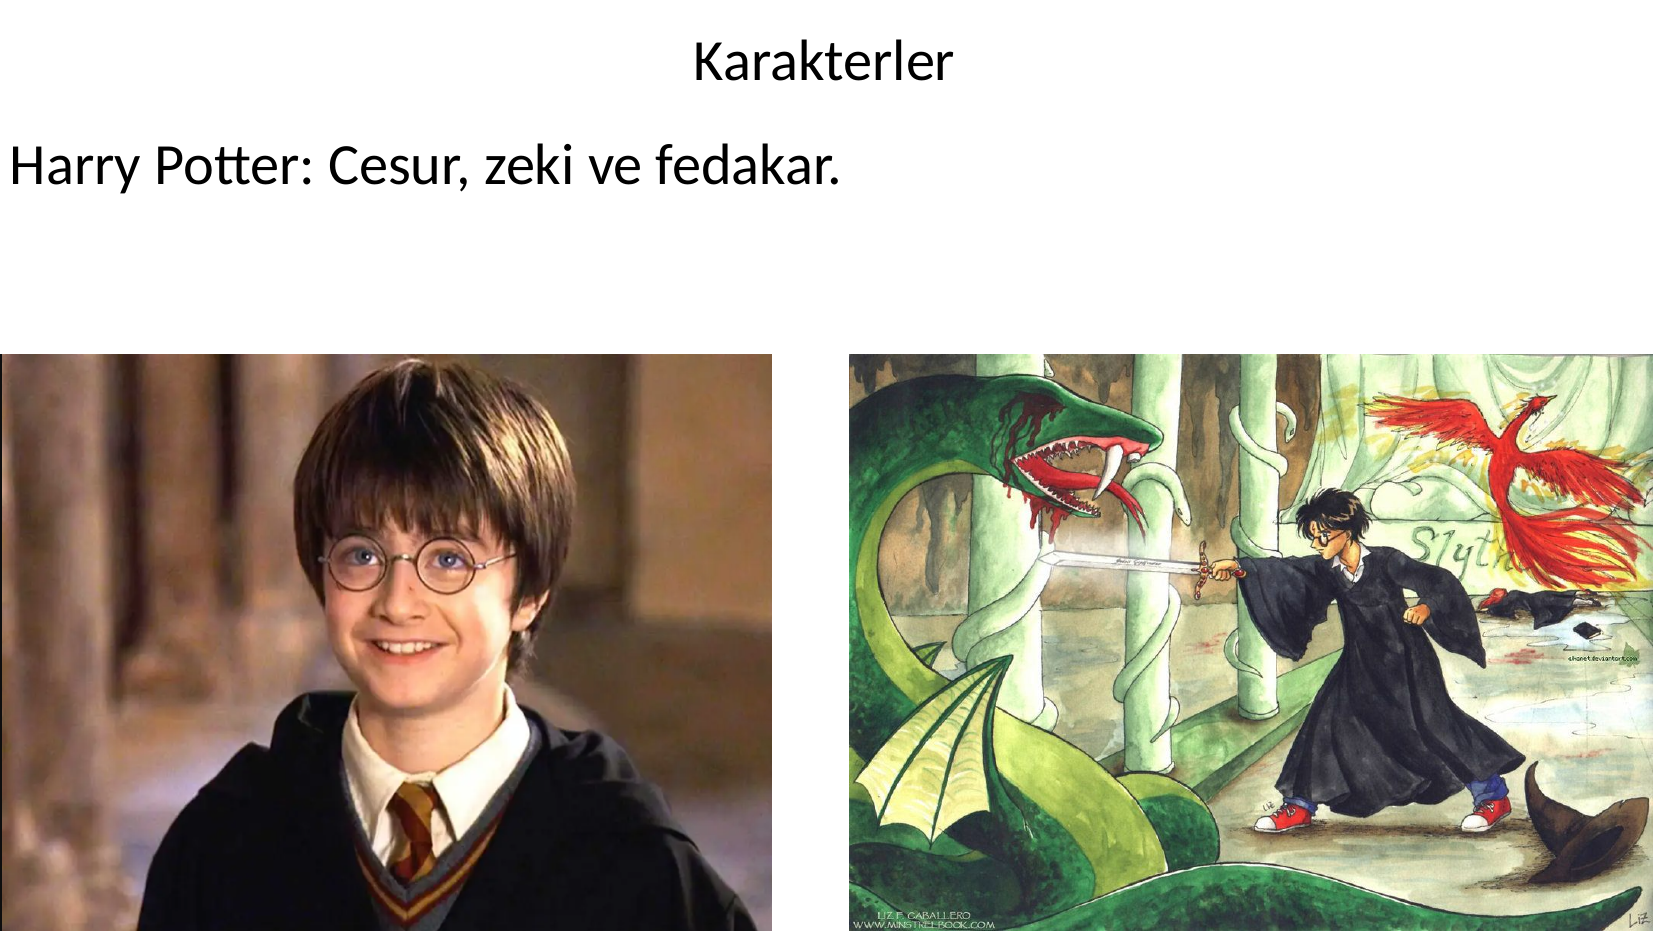

Karakterler
Harry Potter: Cesur, zeki ve fedakar.